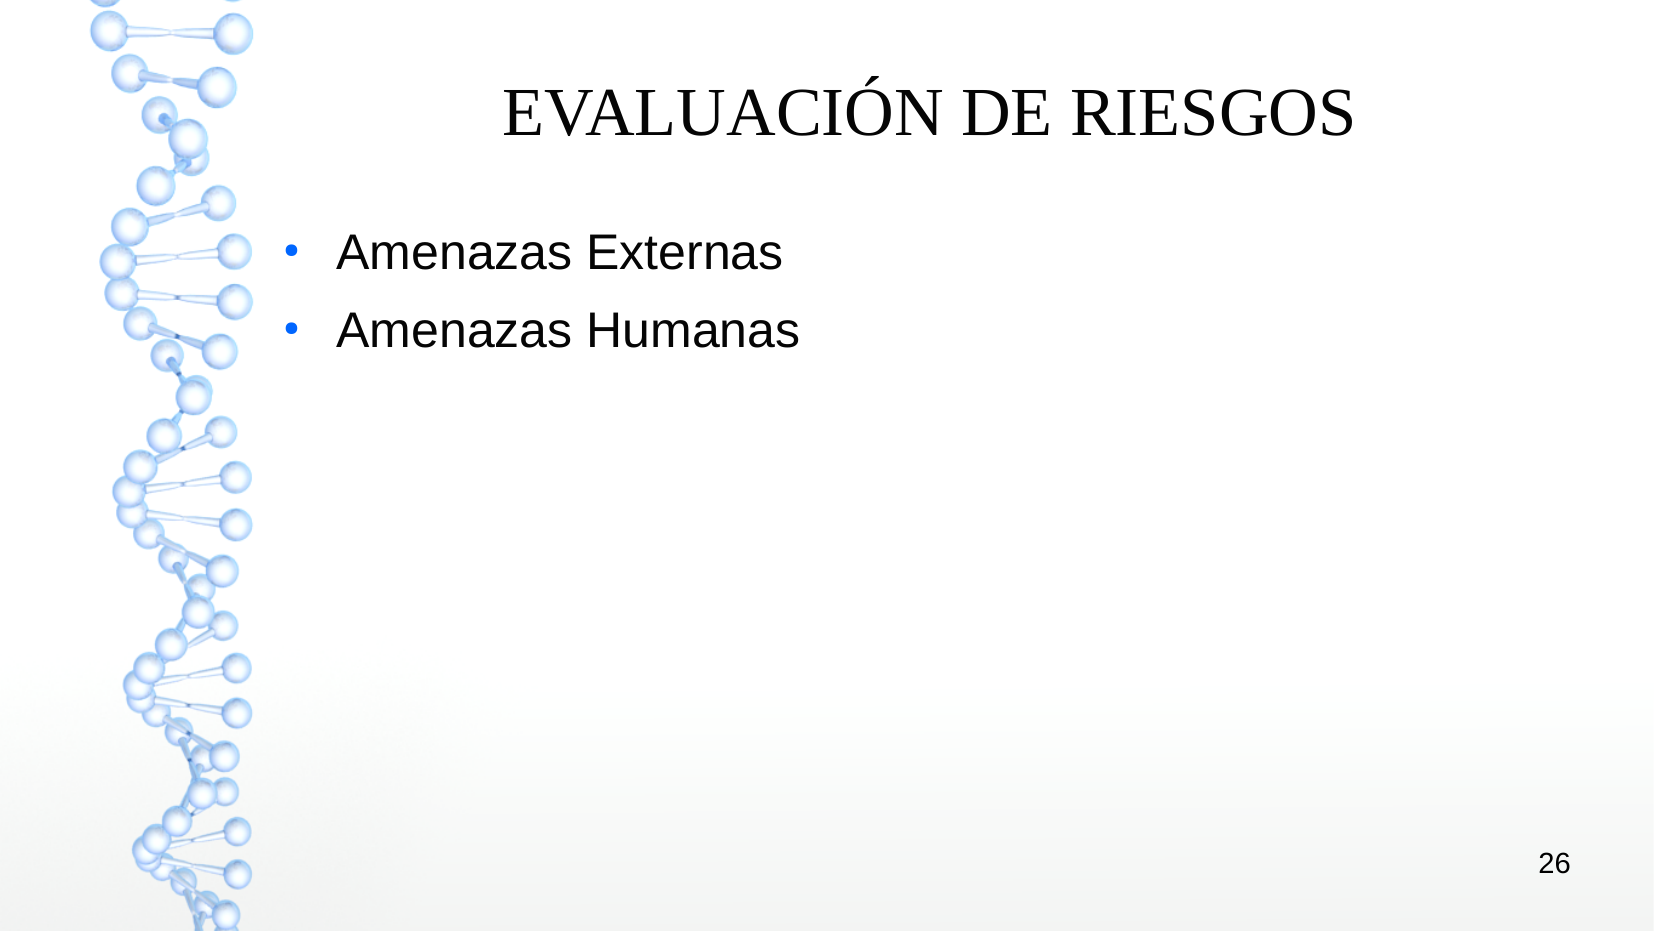

# EVALUACIÓN DE RIESGOS
Amenazas Externas
Amenazas Humanas
26